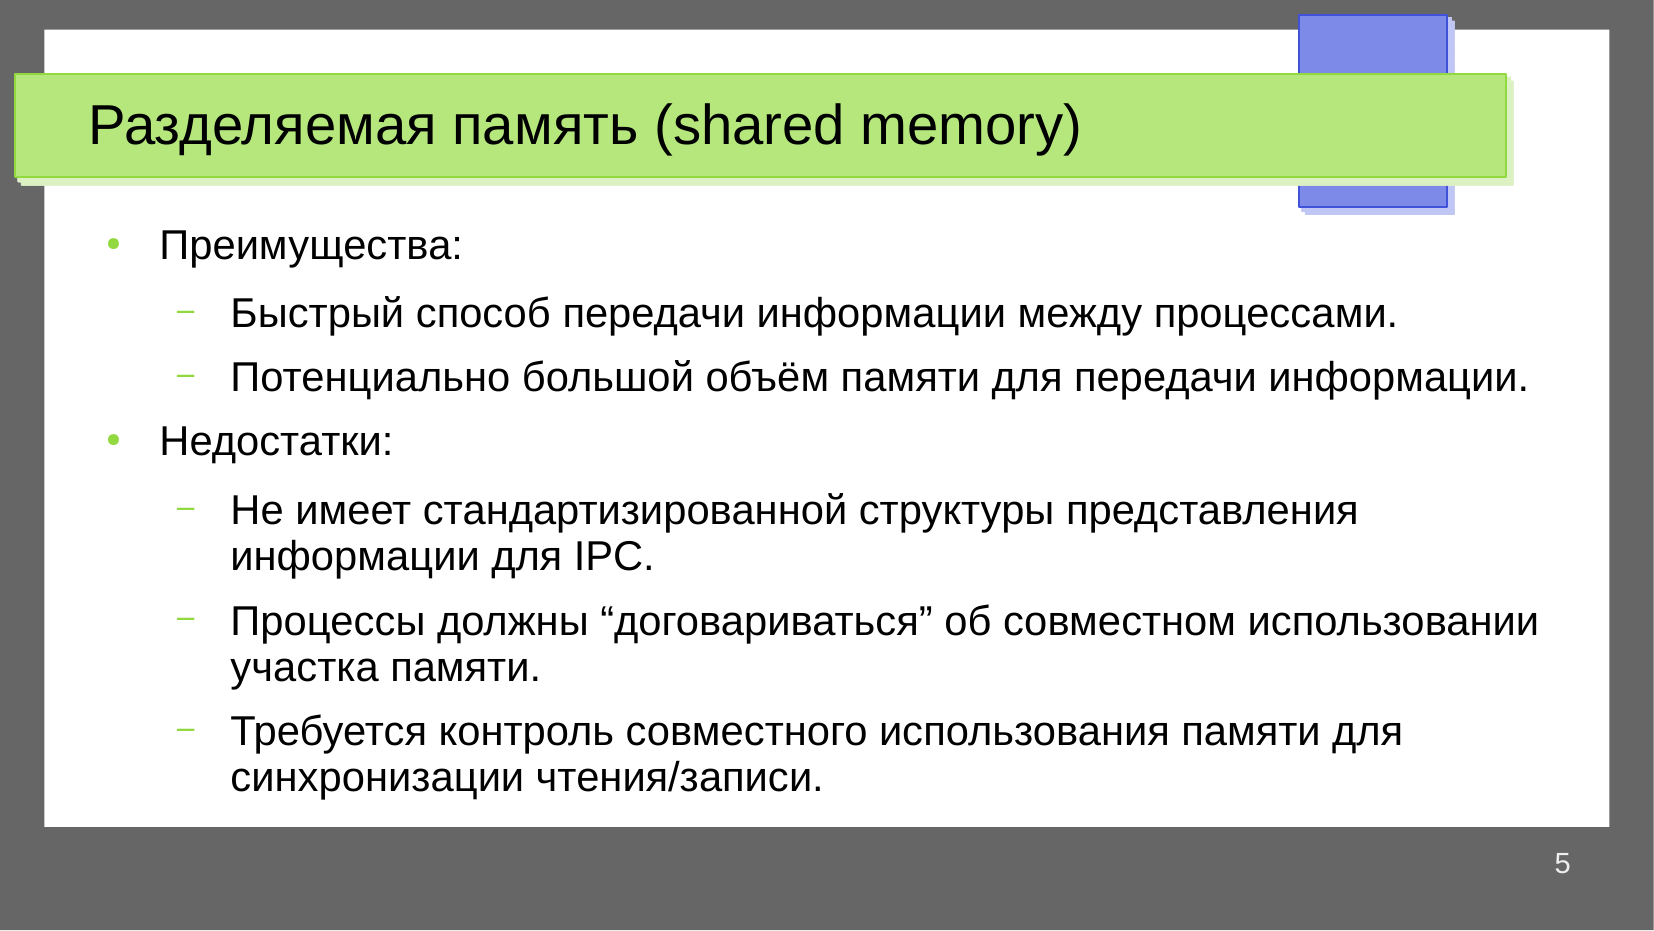

# Разделяемая память (shared memory)
Преимущества:
Быстрый способ передачи информации между процессами.
Потенциально большой объём памяти для передачи информации.
Недостатки:
Не имеет стандартизированной структуры представления информации для IPC.
Процессы должны “договариваться” об совместном использовании участка памяти.
Требуется контроль совместного использования памяти для синхронизации чтения/записи.
5